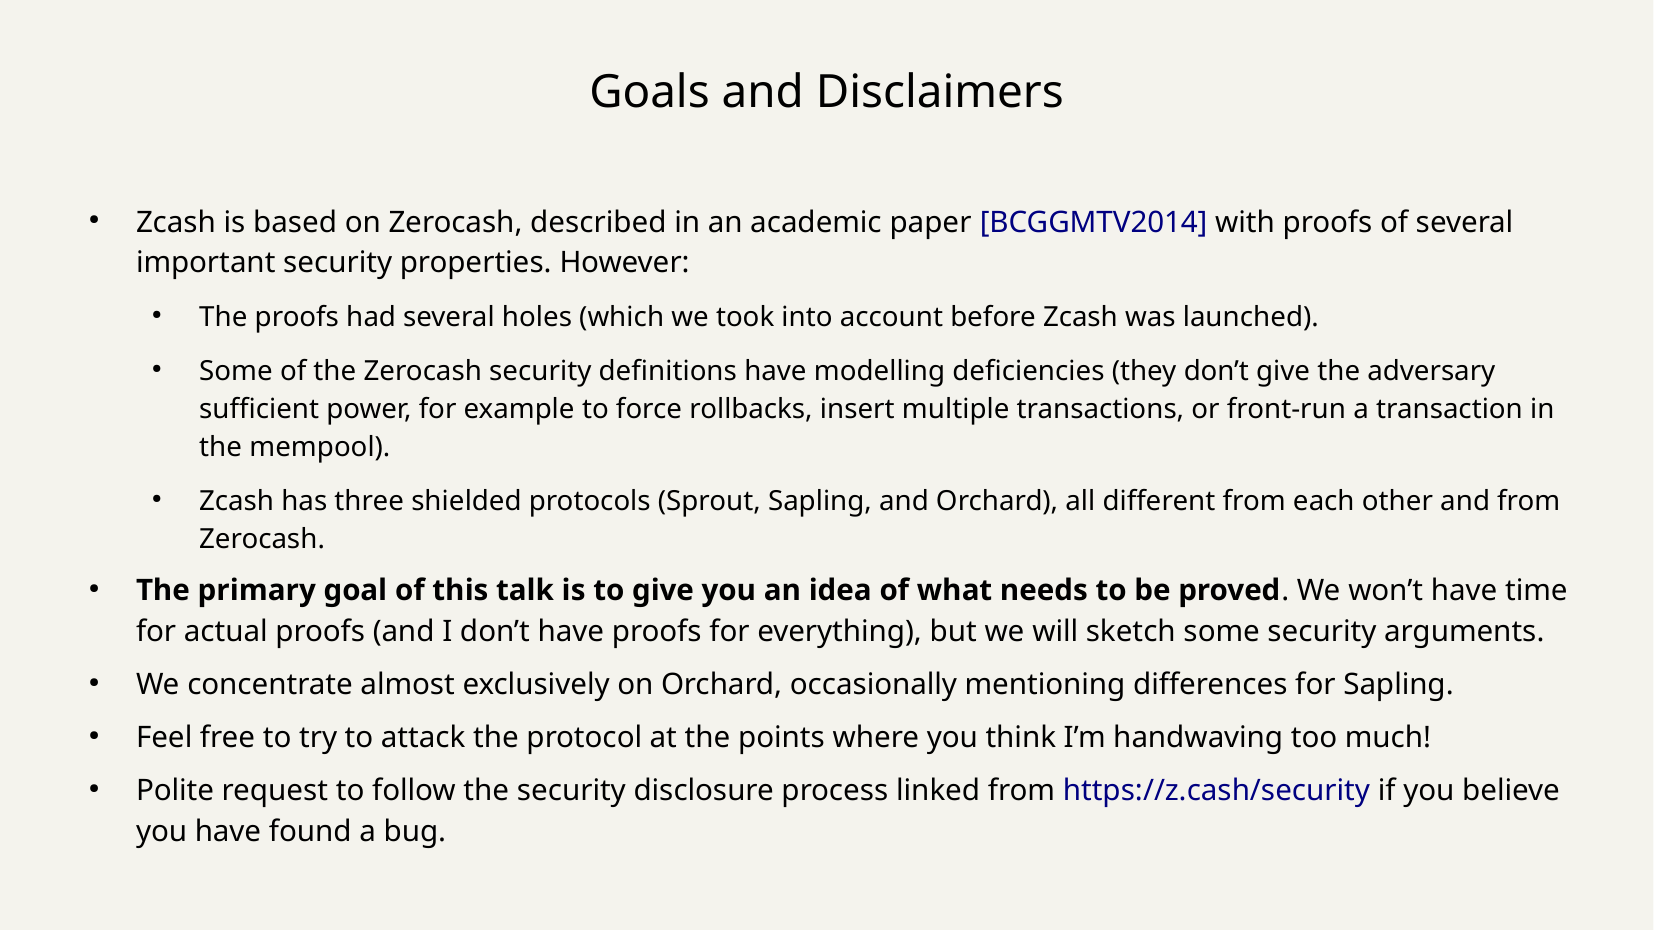

# Goals and Disclaimers
Zcash is based on Zerocash, described in an academic paper [BCGGMTV2014] with proofs of several important security properties. However:
The proofs had several holes (which we took into account before Zcash was launched).
Some of the Zerocash security definitions have modelling deficiencies (they don’t give the adversary sufficient power, for example to force rollbacks, insert multiple transactions, or front-run a transaction in the mempool).
Zcash has three shielded protocols (Sprout, Sapling, and Orchard), all different from each other and from Zerocash.
The primary goal of this talk is to give you an idea of what needs to be proved. We won’t have time for actual proofs (and I don’t have proofs for everything), but we will sketch some security arguments.
We concentrate almost exclusively on Orchard, occasionally mentioning differences for Sapling.
Feel free to try to attack the protocol at the points where you think I’m handwaving too much!
Polite request to follow the security disclosure process linked from https://z.cash/security if you believe you have found a bug.